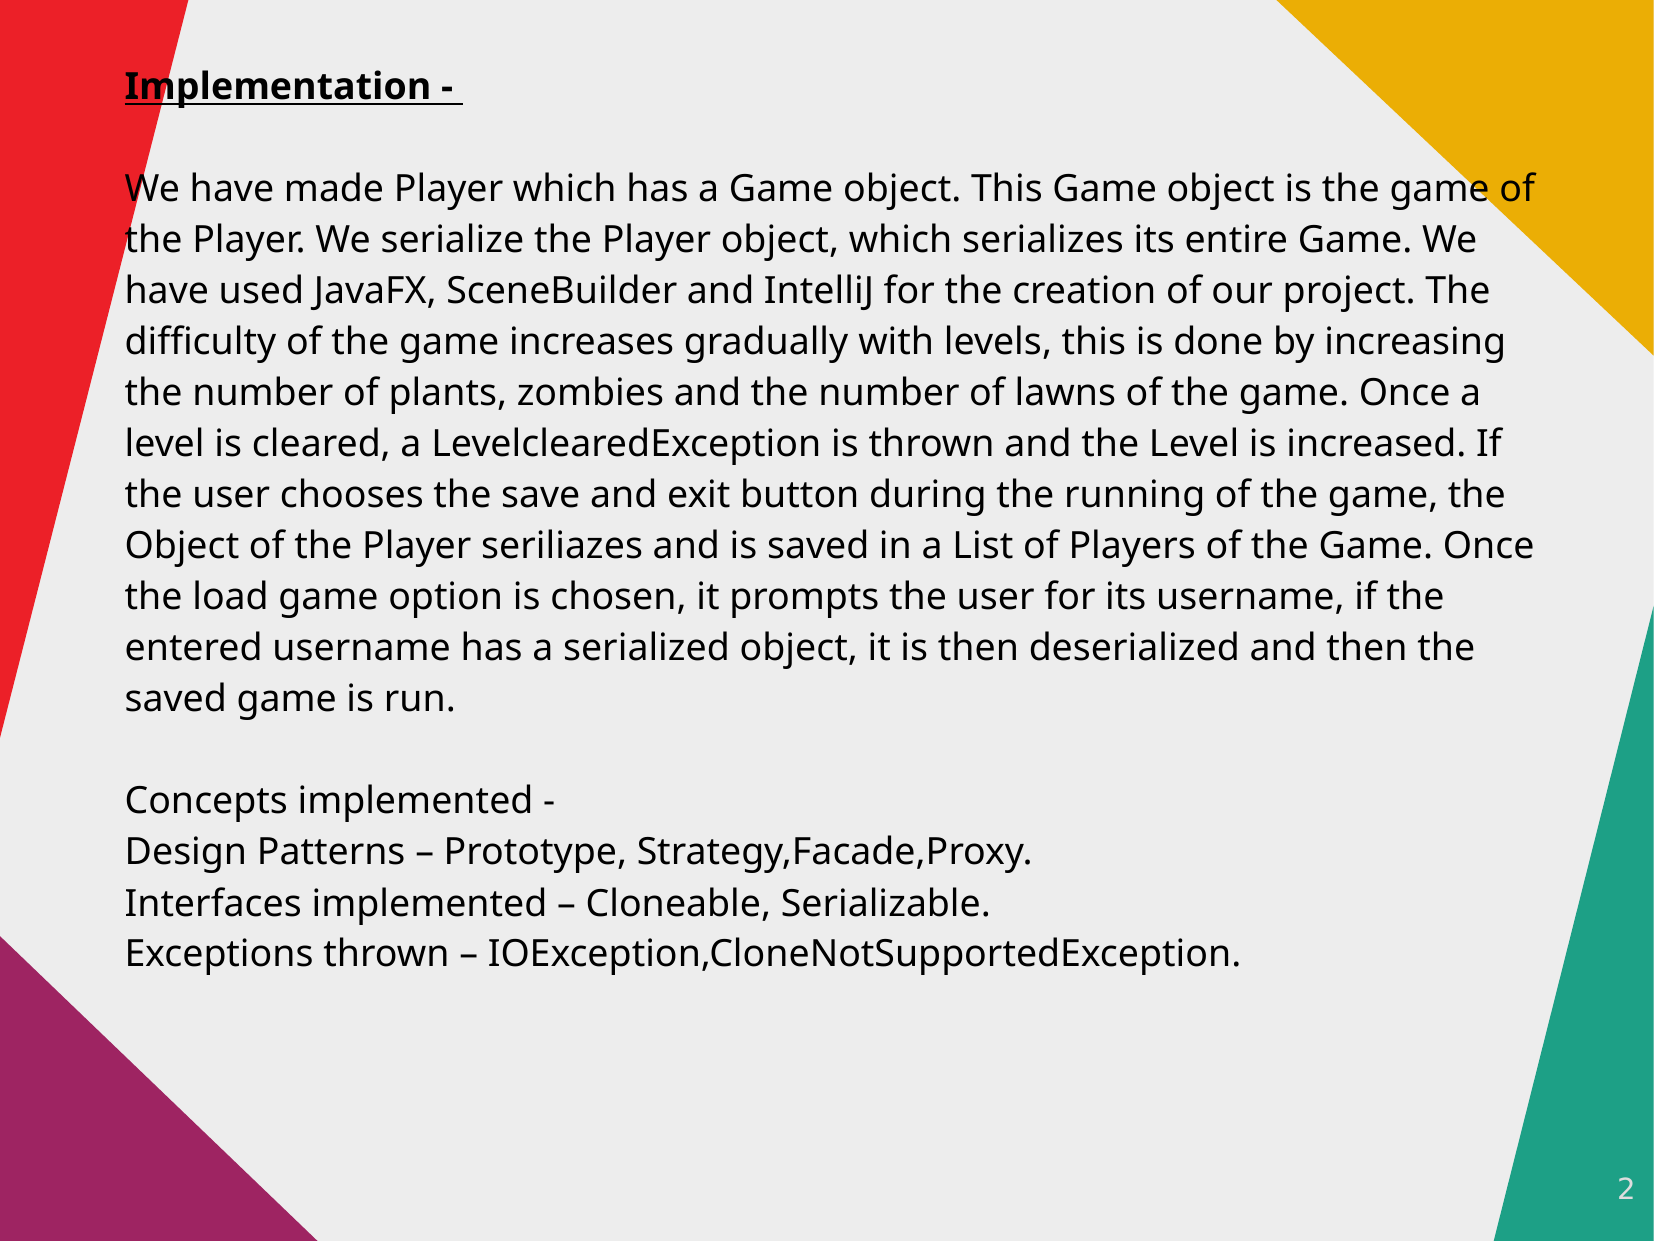

Implementation -
We have made Player which has a Game object. This Game object is the game of the Player. We serialize the Player object, which serializes its entire Game. We have used JavaFX, SceneBuilder and IntelliJ for the creation of our project. The difficulty of the game increases gradually with levels, this is done by increasing the number of plants, zombies and the number of lawns of the game. Once a level is cleared, a LevelclearedException is thrown and the Level is increased. If the user chooses the save and exit button during the running of the game, the Object of the Player seriliazes and is saved in a List of Players of the Game. Once the load game option is chosen, it prompts the user for its username, if the entered username has a serialized object, it is then deserialized and then the saved game is run.
Concepts implemented -
Design Patterns – Prototype, Strategy,Facade,Proxy.
Interfaces implemented – Cloneable, Serializable.
Exceptions thrown – IOException,CloneNotSupportedException.
2